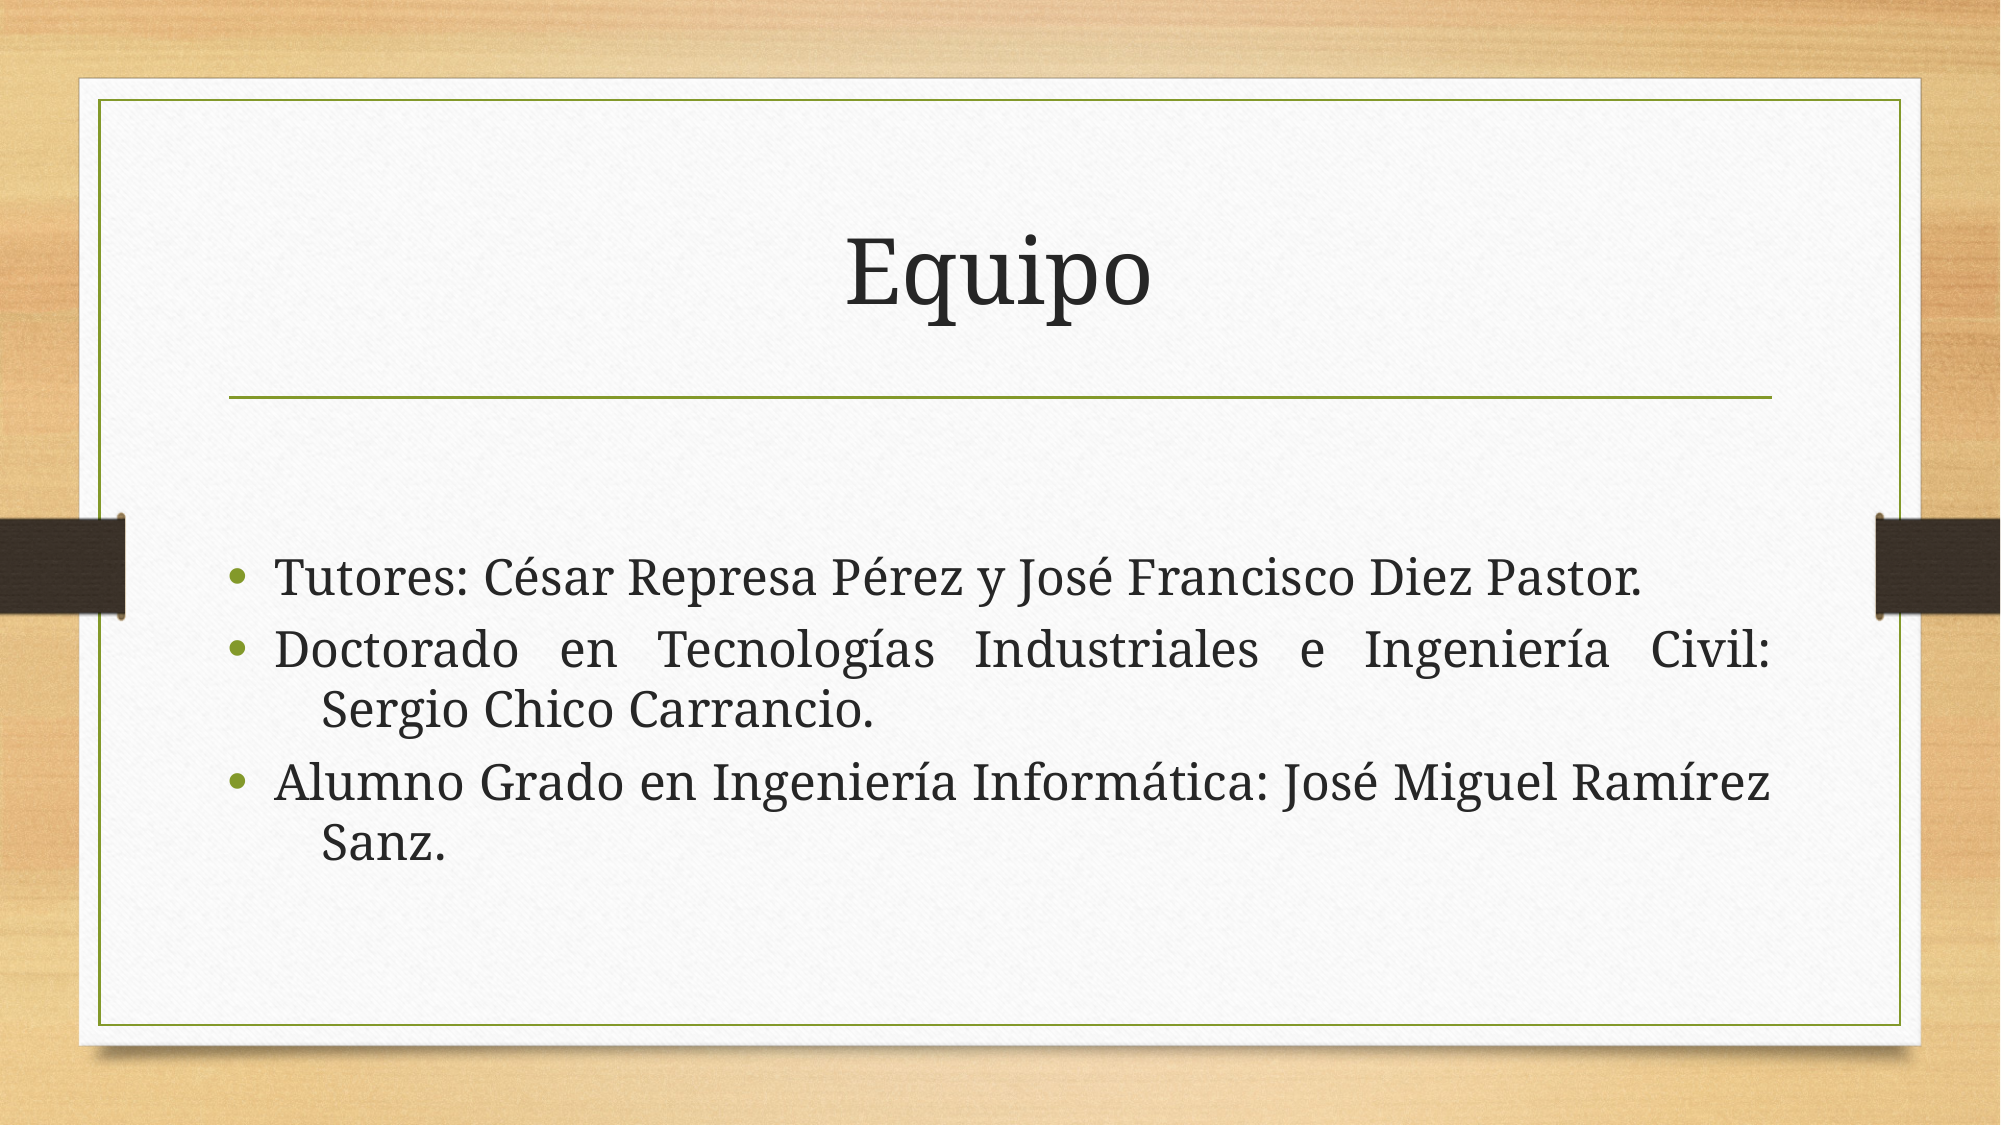

# Equipo
Tutores: César Represa Pérez y José Francisco Diez Pastor.
Doctorado en Tecnologías Industriales e Ingeniería Civil: Sergio Chico Carrancio.
Alumno Grado en Ingeniería Informática: José Miguel Ramírez Sanz.